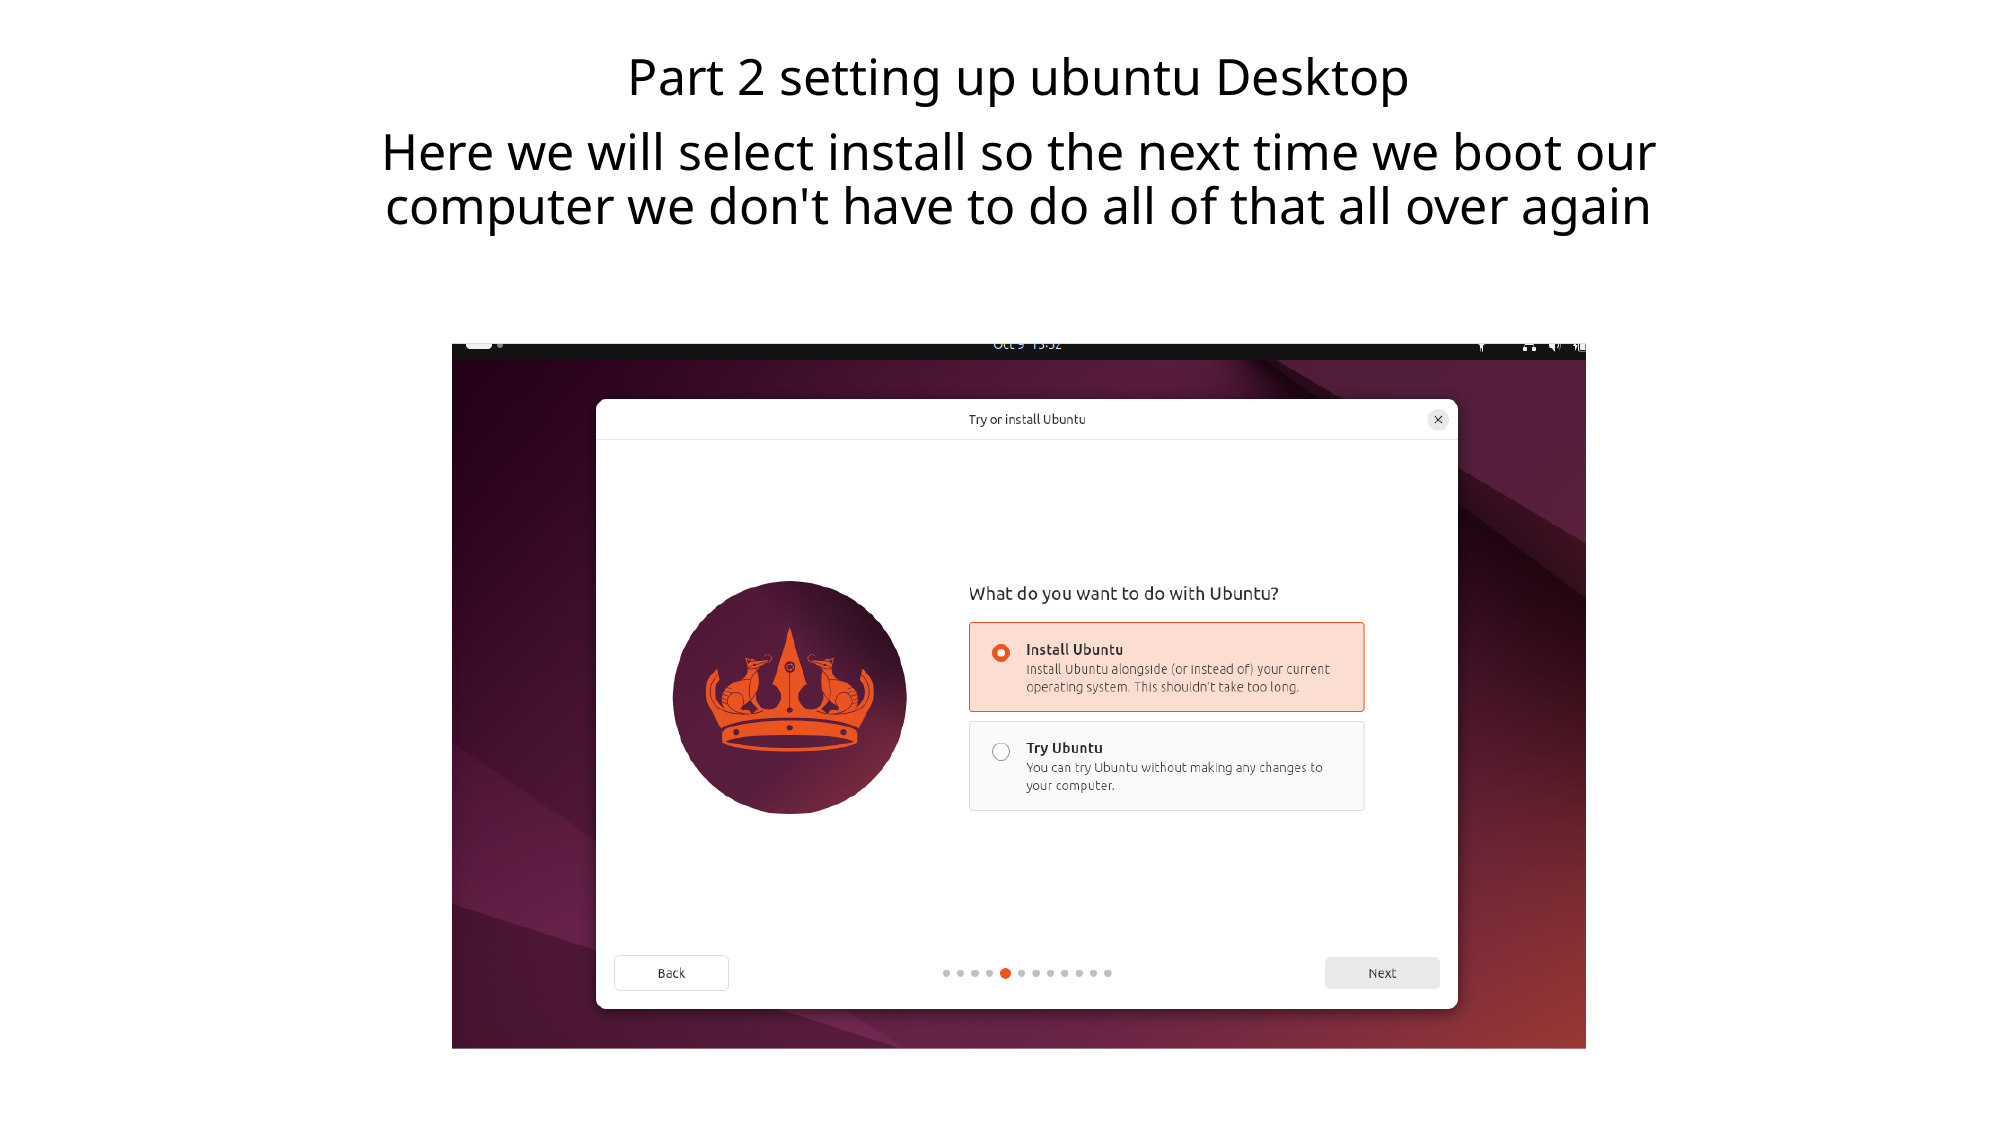

# Part 2 setting up ubuntu Desktop
Here we will select install so the next time we boot our computer we don't have to do all of that all over again